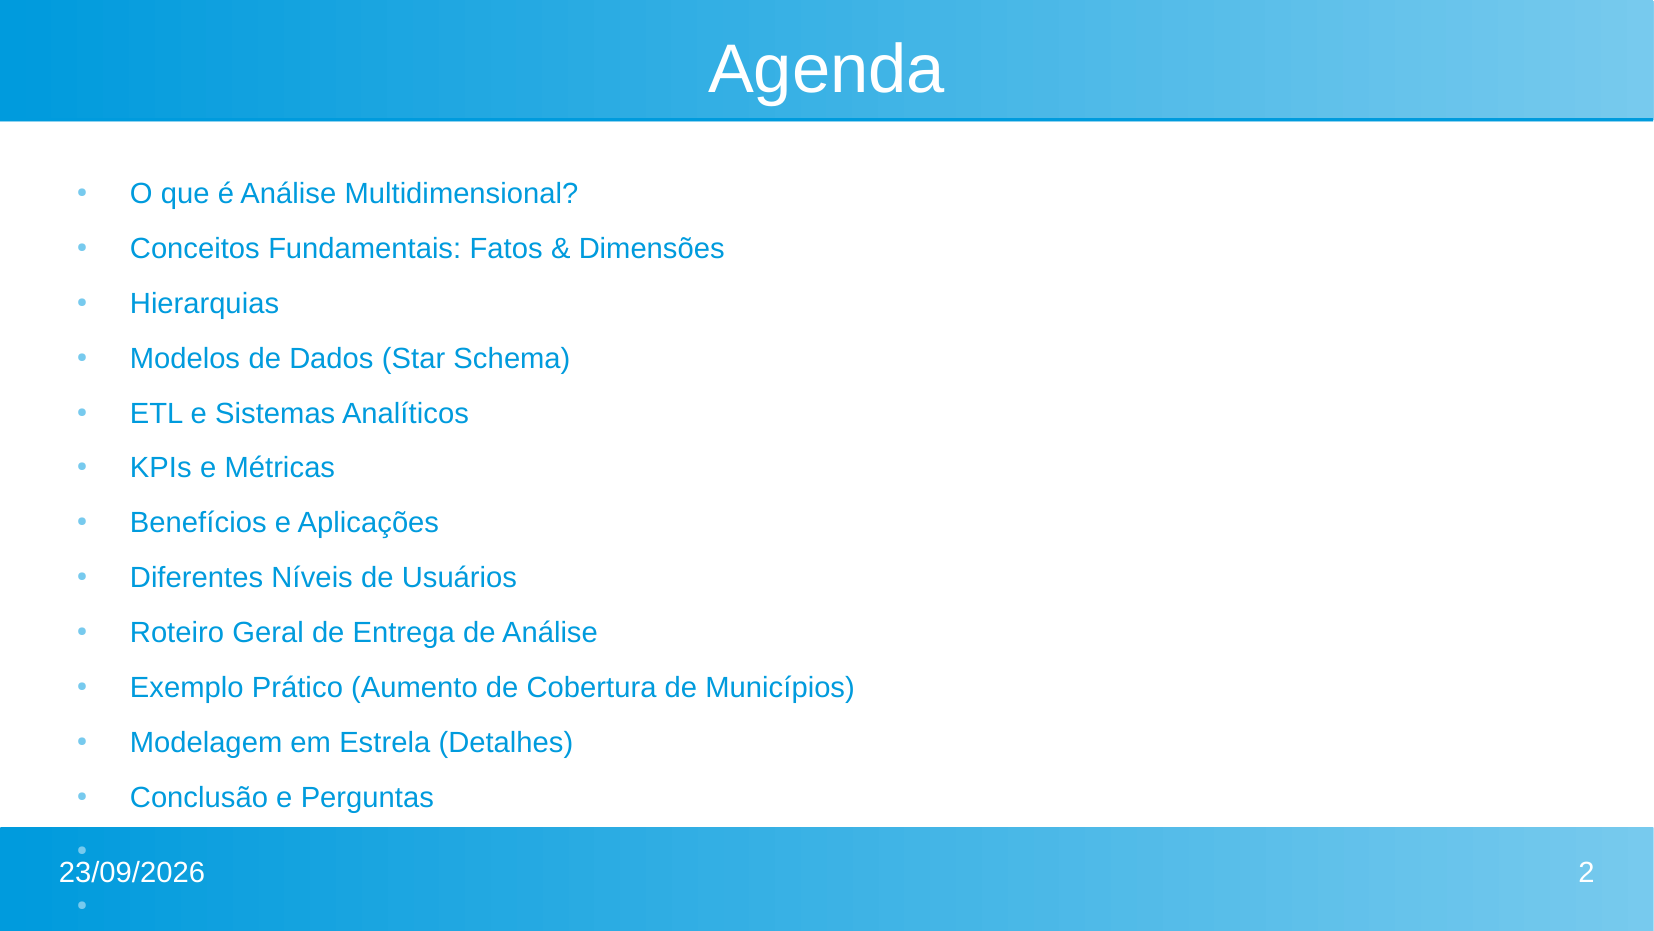

# Agenda
O que é Análise Multidimensional?
Conceitos Fundamentais: Fatos & Dimensões
Hierarquias
Modelos de Dados (Star Schema)
ETL e Sistemas Analíticos
KPIs e Métricas
Benefícios e Aplicações
Diferentes Níveis de Usuários
Roteiro Geral de Entrega de Análise
Exemplo Prático (Aumento de Cobertura de Municípios)
Modelagem em Estrela (Detalhes)
Conclusão e Perguntas
2